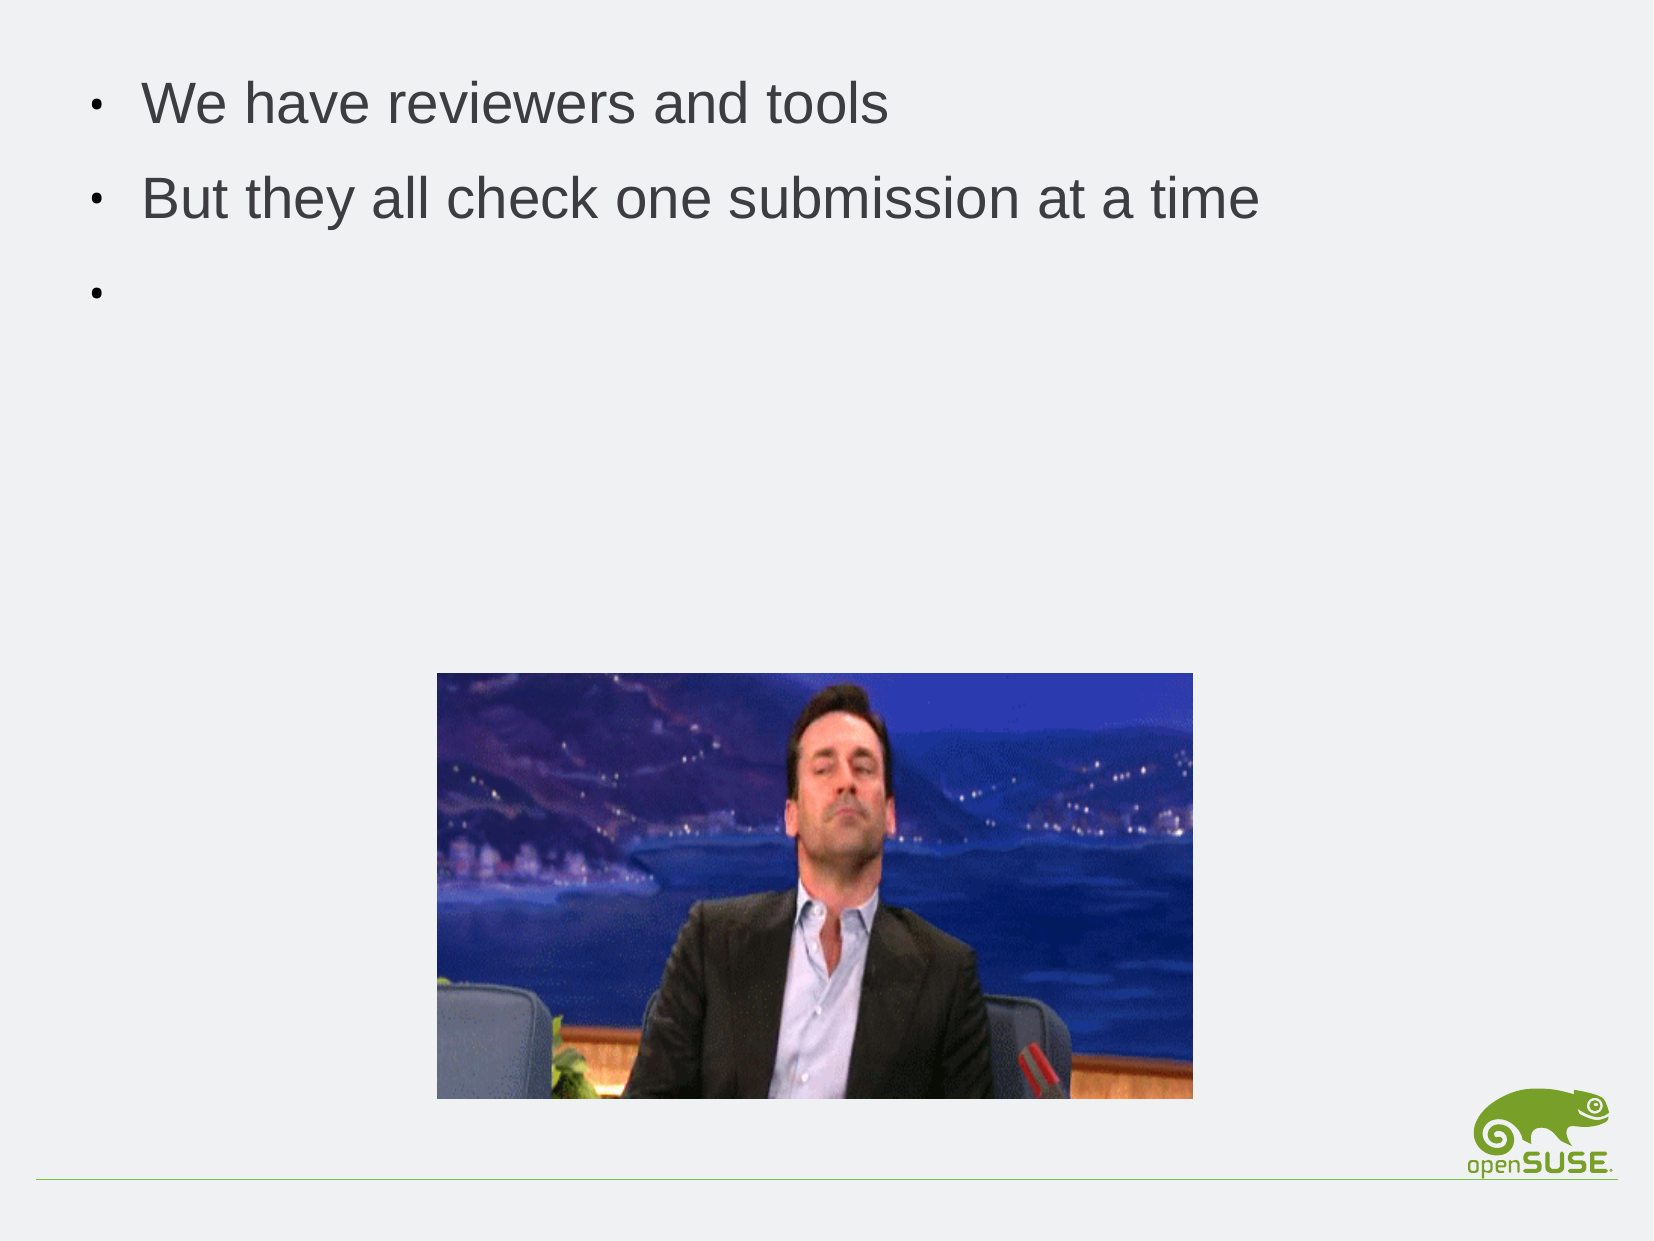

# We have reviewers and tools
But they all check one submission at a time